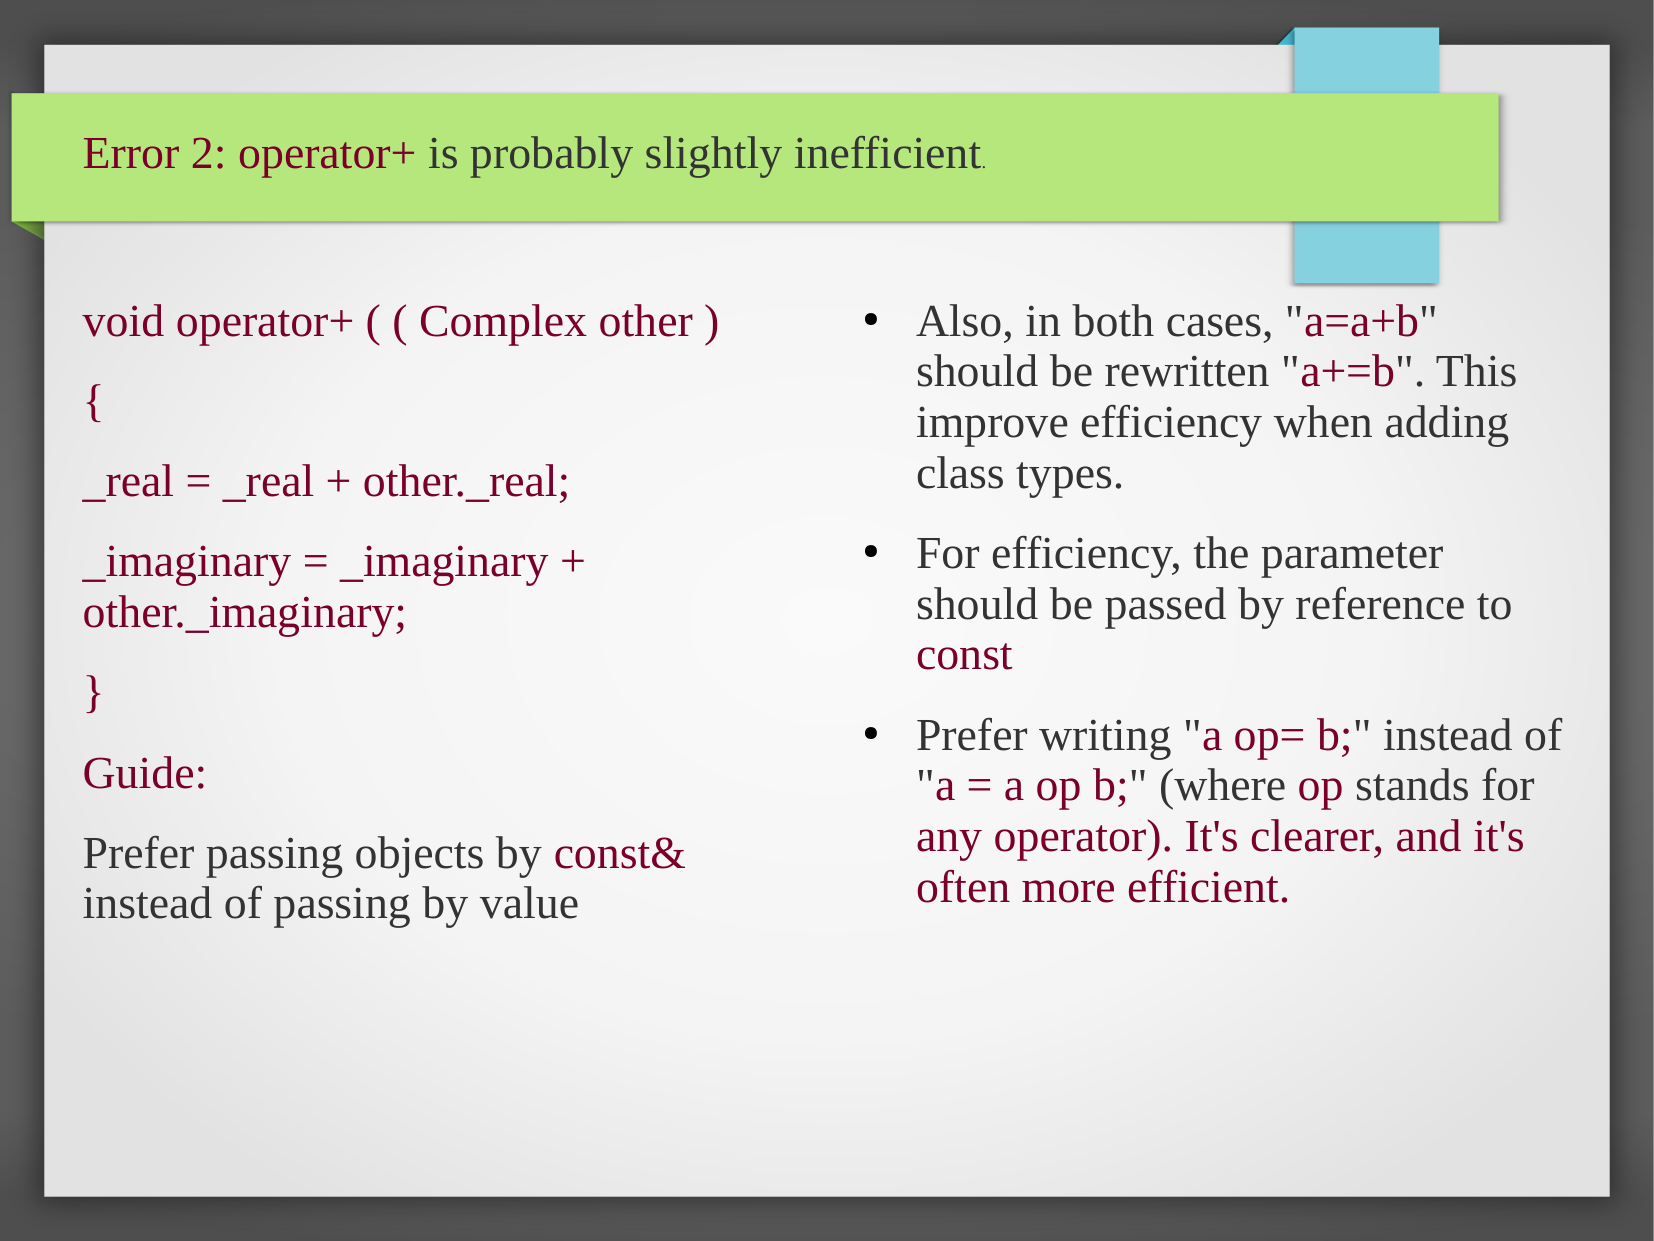

# Error 2: operator+ is probably slightly inefficient.
void operator+ ( ( Complex other )
{
_real = _real + other._real;
_imaginary = _imaginary + other._imaginary;
}
Guide:
Prefer passing objects by const& instead of passing by value
Also, in both cases, "a=a+b" should be rewritten "a+=b". This improve efficiency when adding class types.
For efficiency, the parameter should be passed by reference to const
Prefer writing "a op= b;" instead of "a = a op b;" (where op stands for any operator). It's clearer, and it's often more efficient.